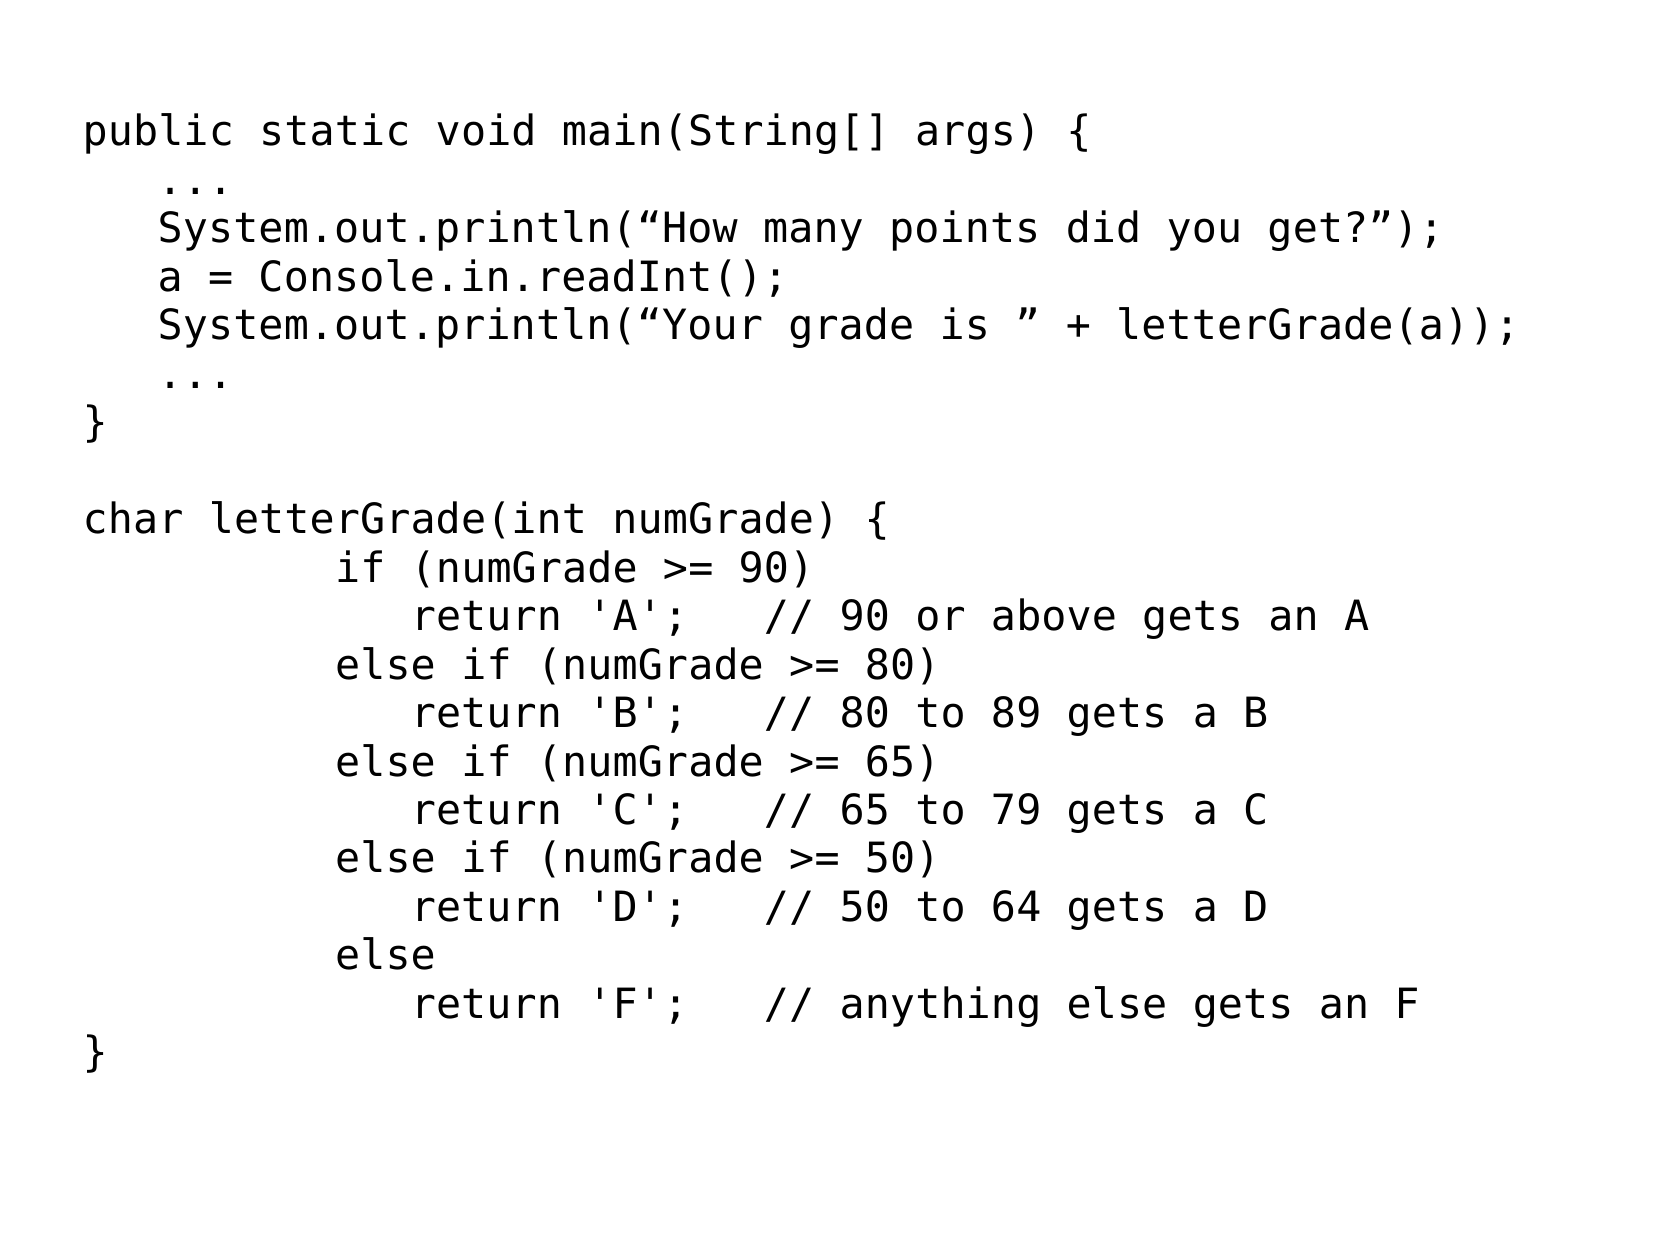

# public static void main(String[] args) {
	...
	System.out.println(“How many points did you get?”);
	a = Console.in.readInt();
	System.out.println(“Your grade is ” + letterGrade(a));
	...
}
char letterGrade(int numGrade) {
 if (numGrade >= 90)
 return 'A'; // 90 or above gets an A
 else if (numGrade >= 80)
 return 'B'; // 80 to 89 gets a B
 else if (numGrade >= 65)
 return 'C'; // 65 to 79 gets a C
 else if (numGrade >= 50)
 return 'D'; // 50 to 64 gets a D
 else
 return 'F'; // anything else gets an F
}